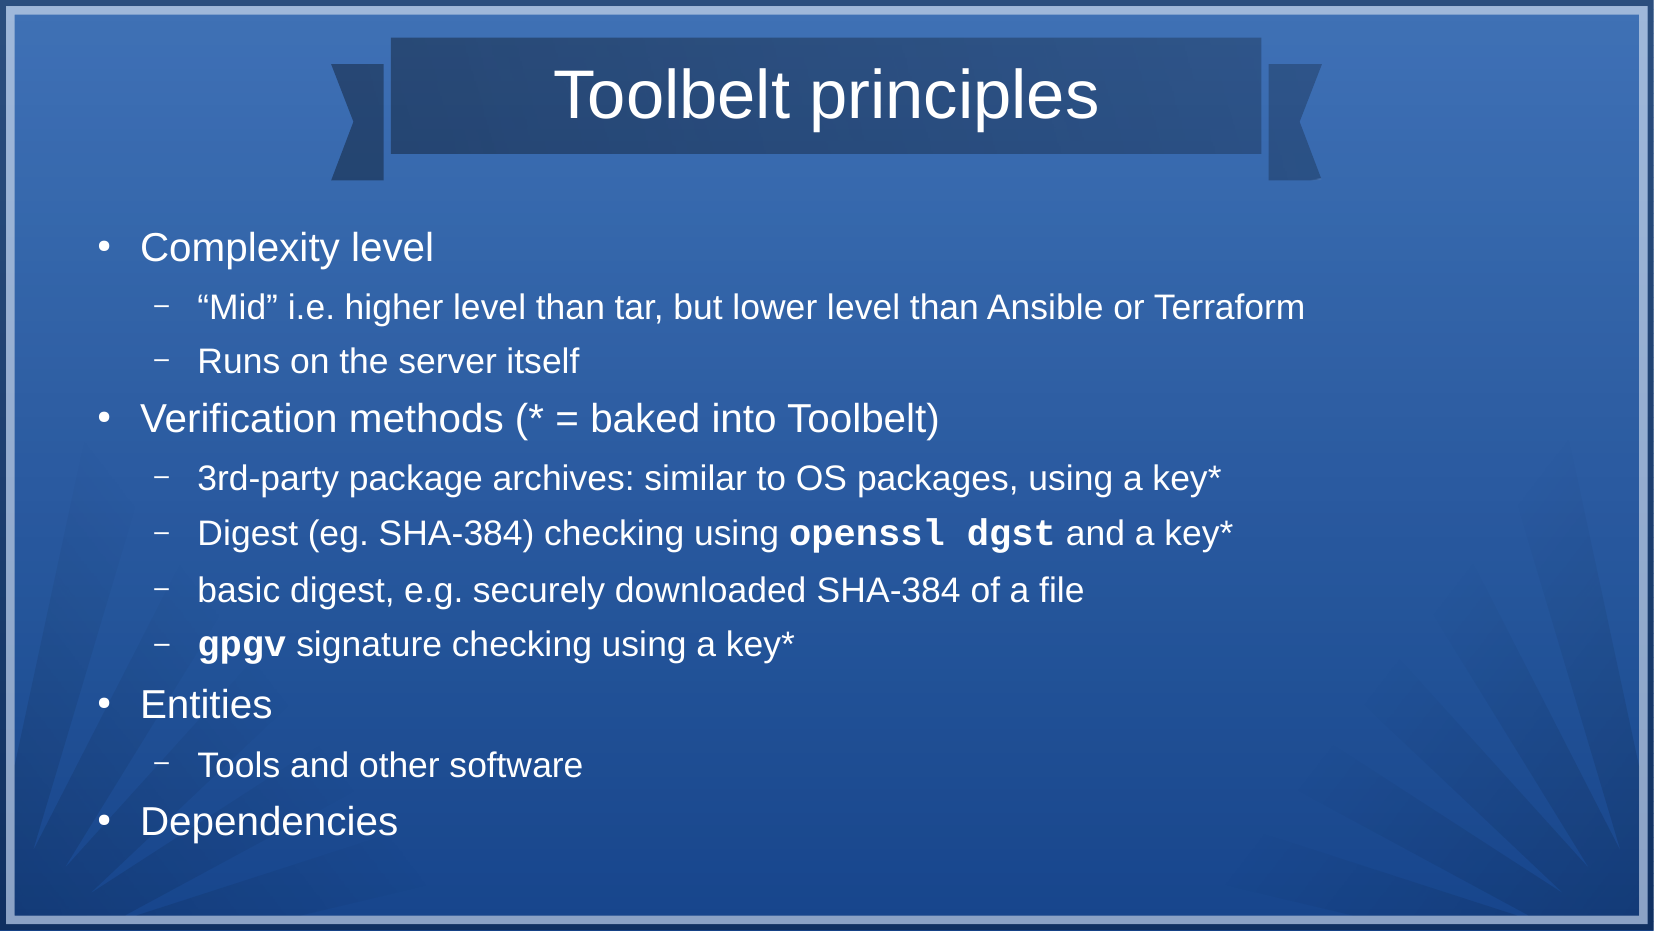

# Toolbelt principles
Complexity level
“Mid” i.e. higher level than tar, but lower level than Ansible or Terraform
Runs on the server itself
Verification methods (* = baked into Toolbelt)
3rd-party package archives: similar to OS packages, using a key*
Digest (eg. SHA-384) checking using openssl dgst and a key*
basic digest, e.g. securely downloaded SHA-384 of a file
gpgv signature checking using a key*
Entities
Tools and other software
Dependencies